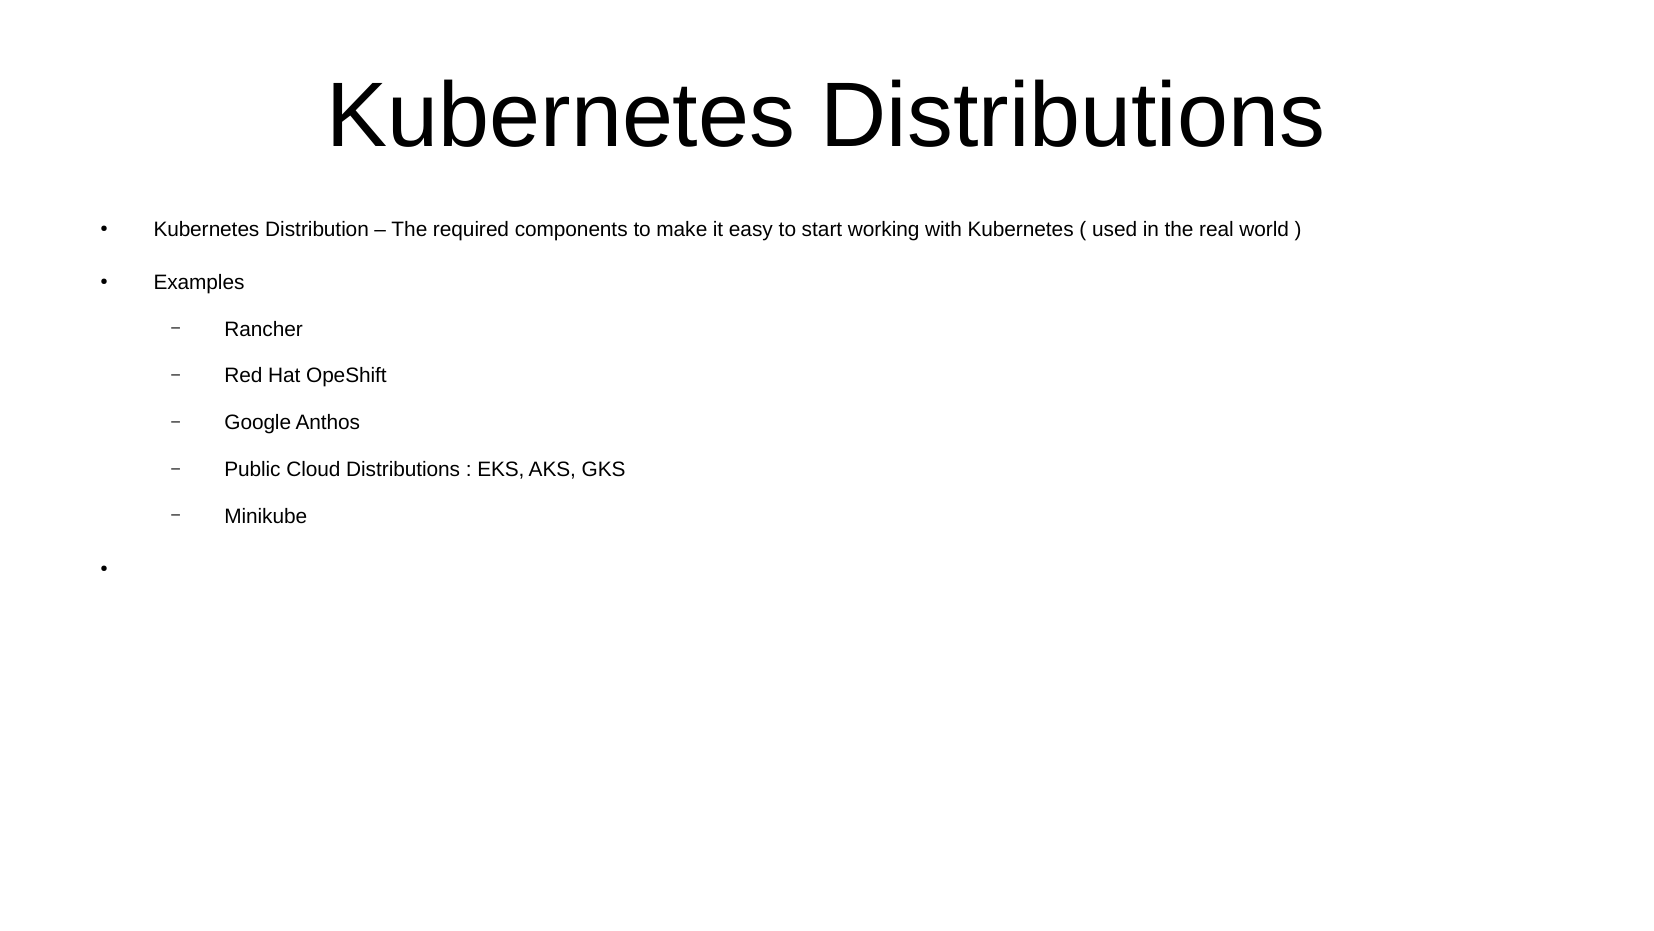

# Kubernetes Distributions
Kubernetes Distribution – The required components to make it easy to start working with Kubernetes ( used in the real world )
Examples
Rancher
Red Hat OpeShift
Google Anthos
Public Cloud Distributions : EKS, AKS, GKS
Minikube